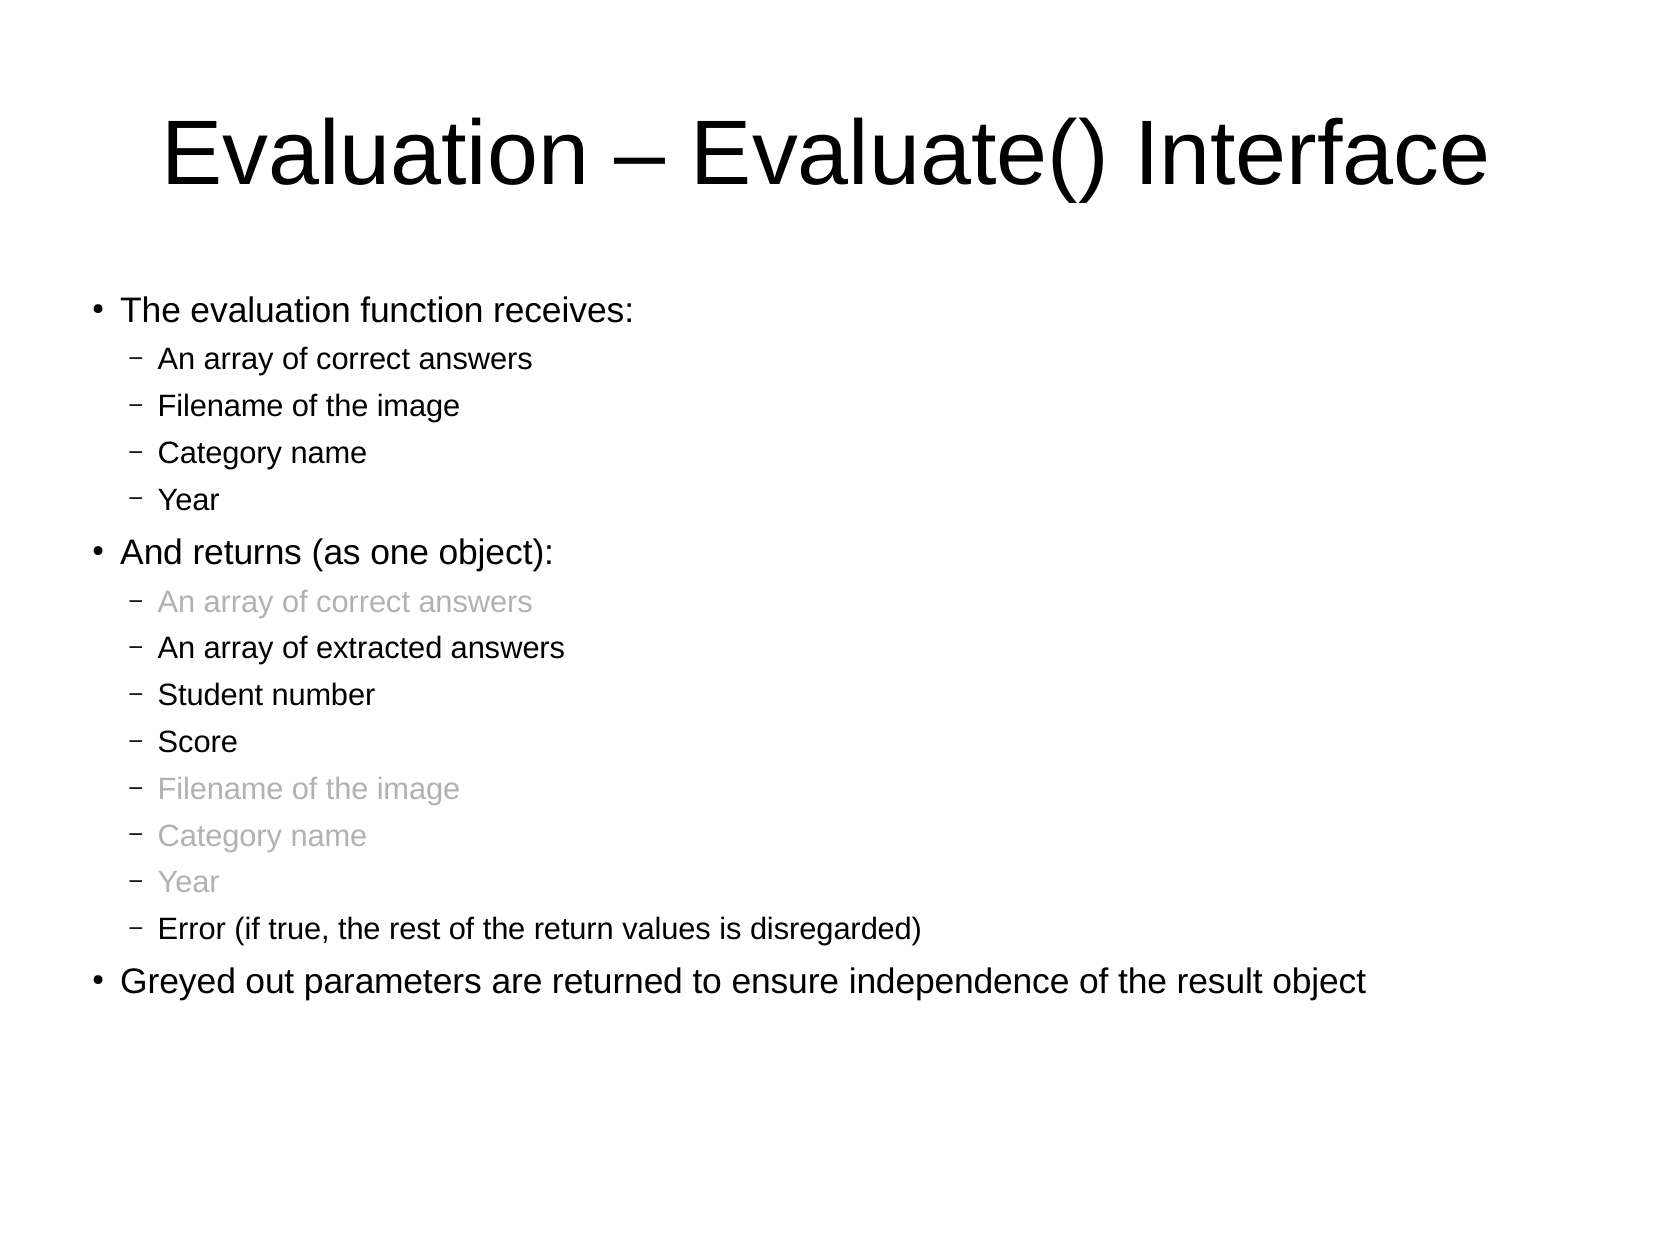

# Evaluation – Evaluate() Interface
The evaluation function receives:
An array of correct answers
Filename of the image
Category name
Year
And returns (as one object):
An array of correct answers
An array of extracted answers
Student number
Score
Filename of the image
Category name
Year
Error (if true, the rest of the return values is disregarded)
Greyed out parameters are returned to ensure independence of the result object